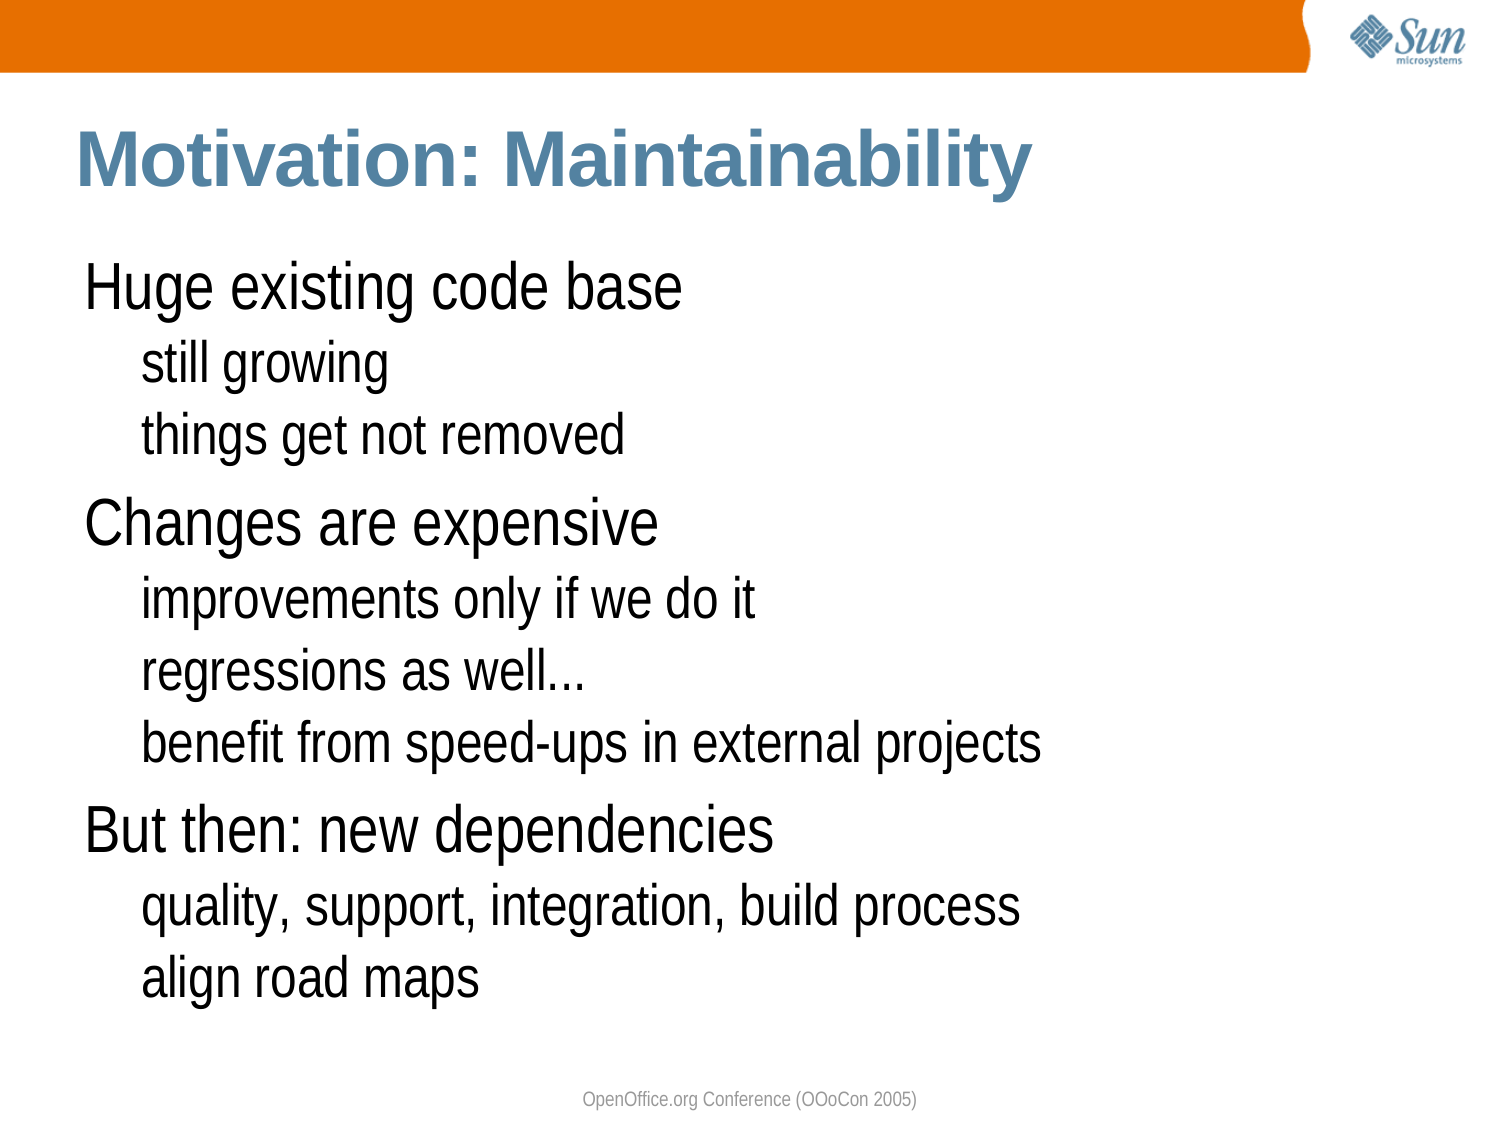

# Motivation: Maintainability
Huge existing code base
still growing
things get not removed
Changes are expensive
improvements only if we do it
regressions as well...
benefit from speed-ups in external projects
But then: new dependencies
quality, support, integration, build process
align road maps